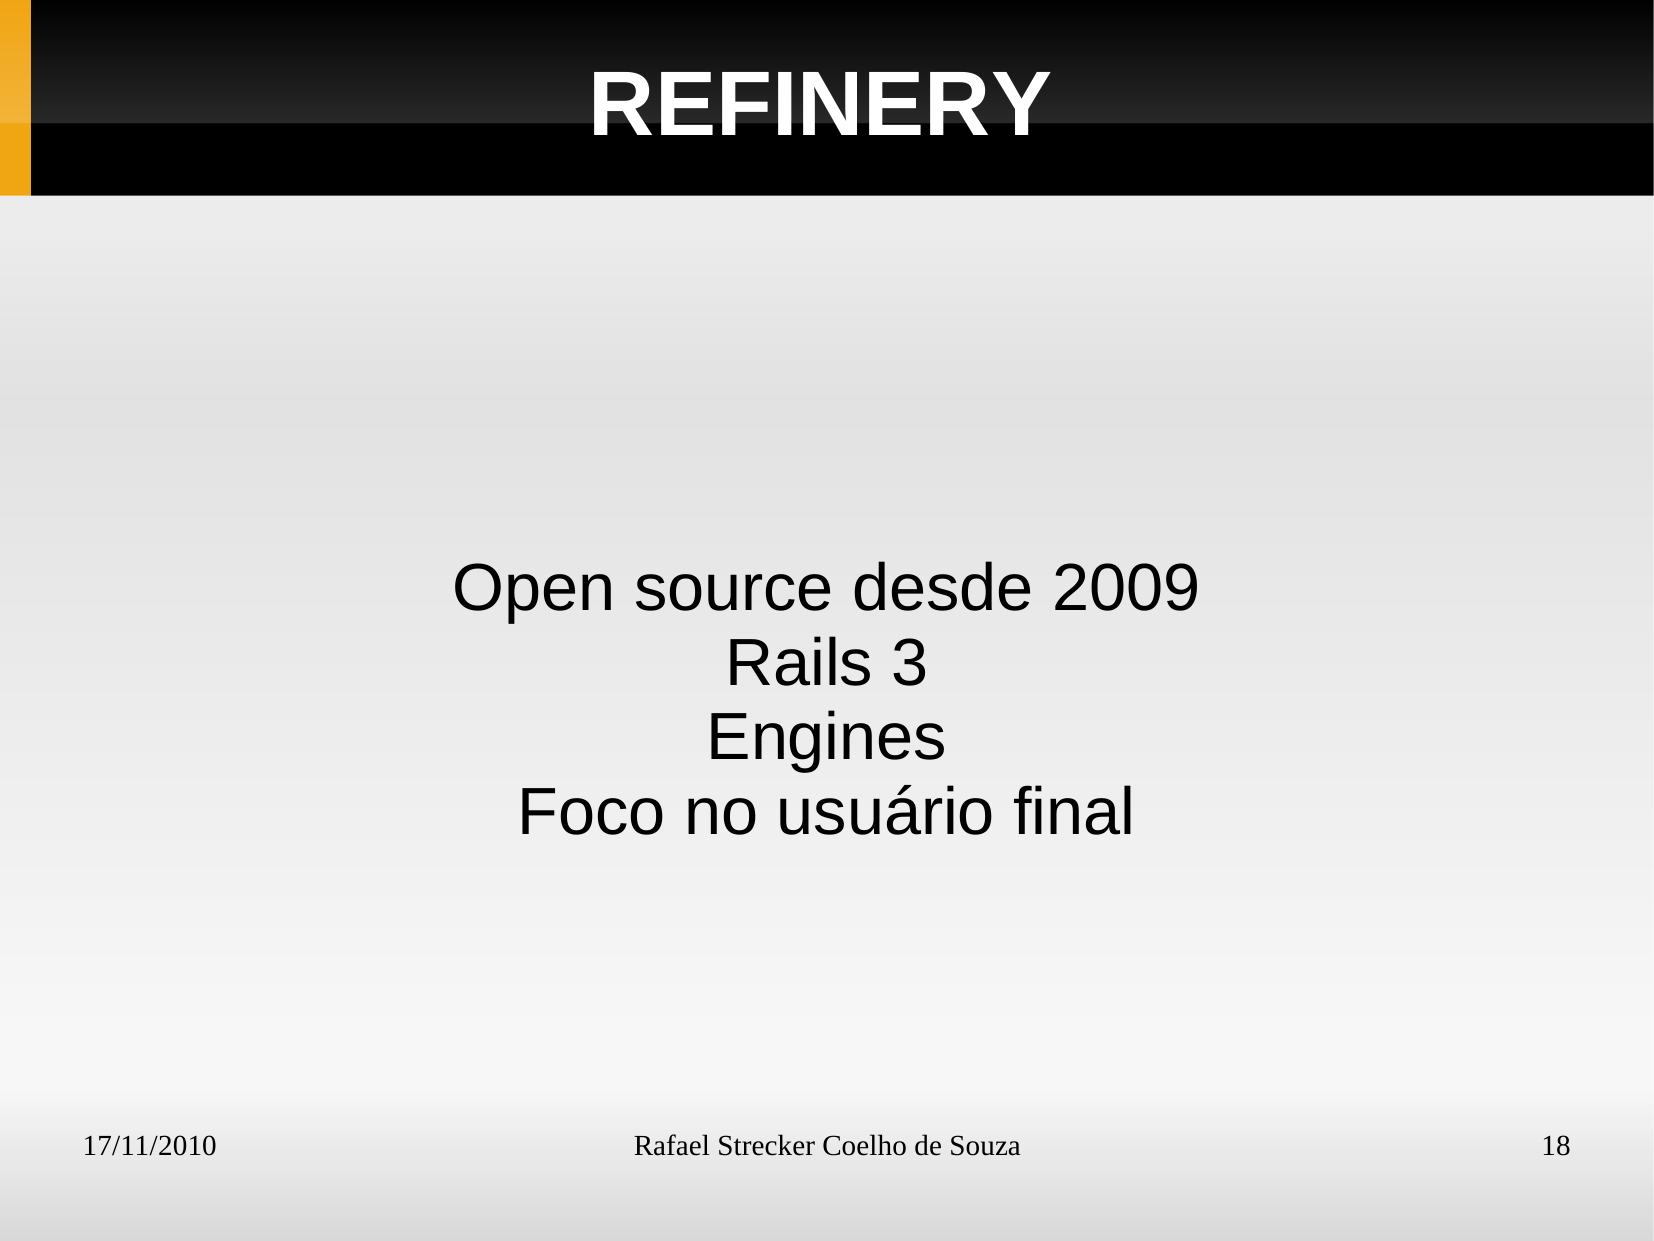

# REFINERY
Open source desde 2009
Rails 3
Engines
Foco no usuário final
17/11/2010
Rafael Strecker Coelho de Souza
18